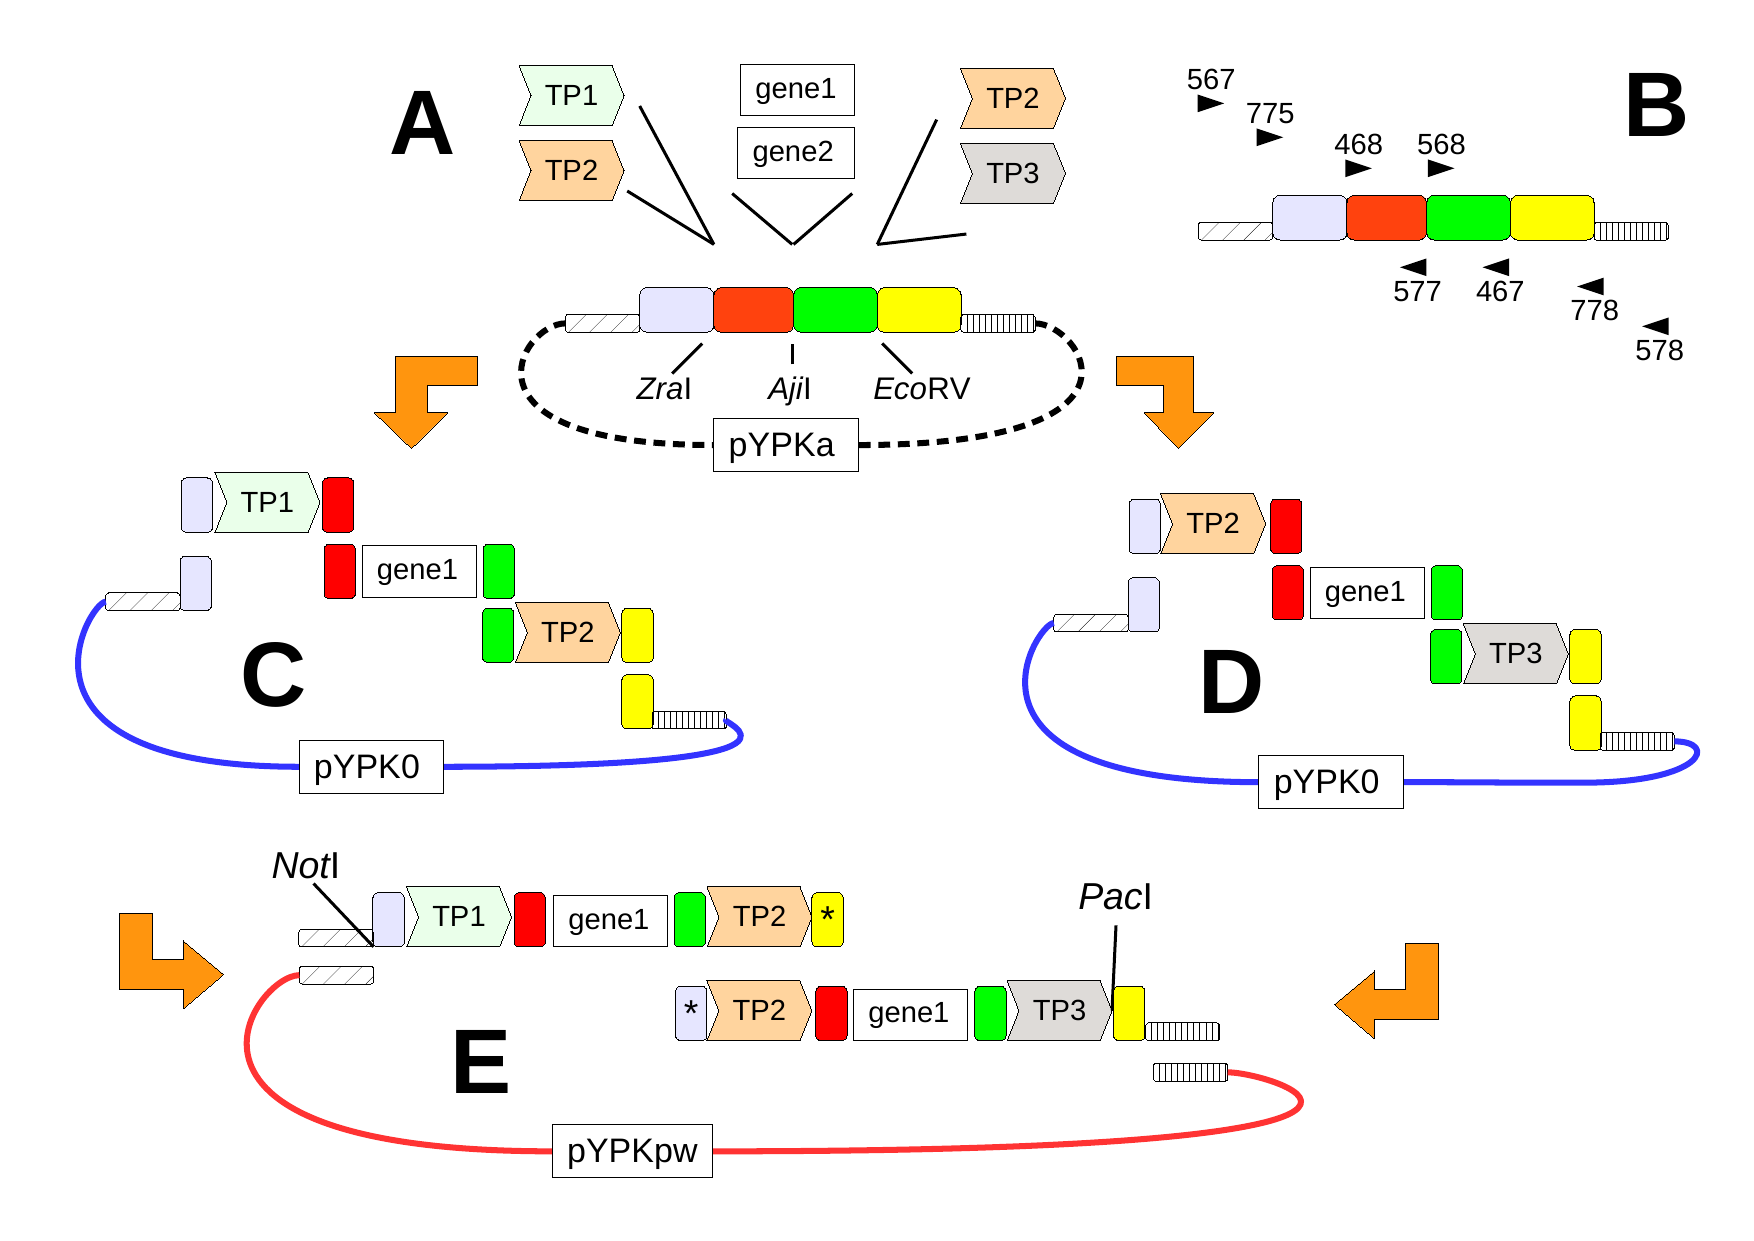

B
567
A
gene1
TP1
TP2
775
468
568
gene2
TP2
TP3
577
467
778
578
ZraI
AjiI
EcoRV
pYPKa
TP1
TP2
gene1
gene1
TP2
C
D
TP3
pYPK0
pYPK0
NotI
PacI
TP1
TP2
*
gene1
TP2
TP3
*
gene1
E
pYPKpw